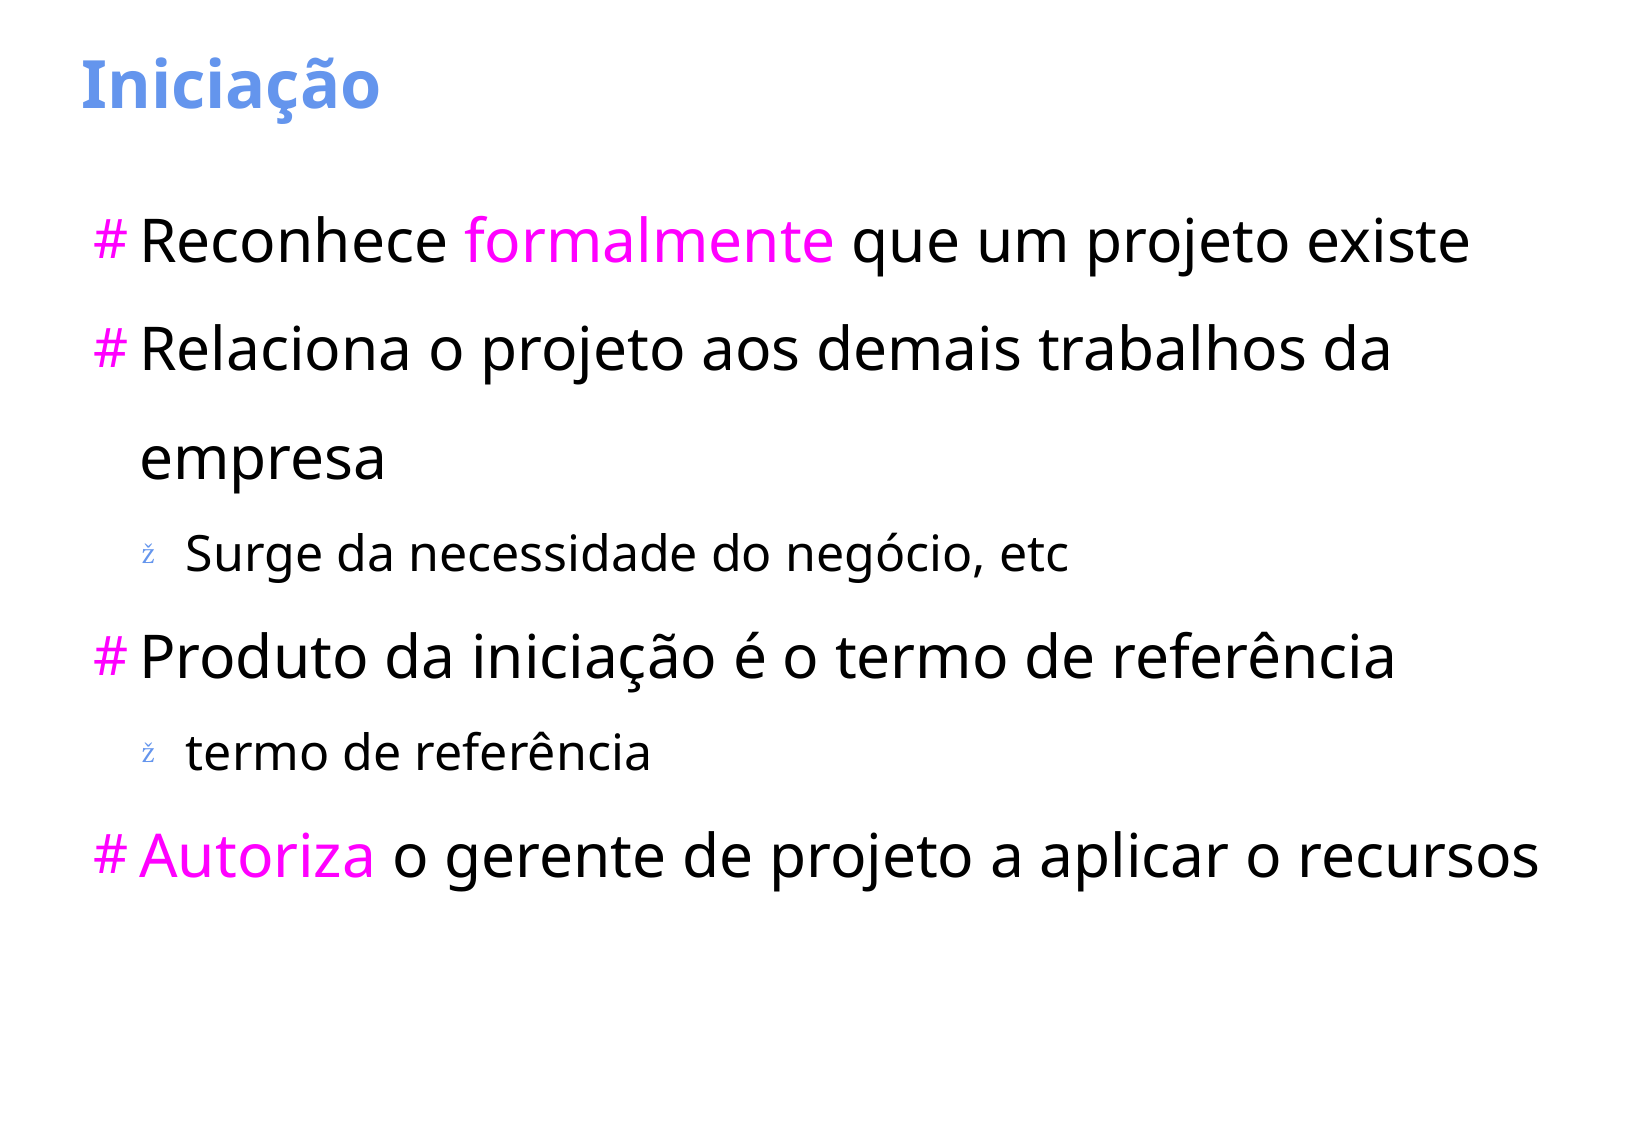

# Iniciação
Reconhece formalmente que um projeto existe
Relaciona o projeto aos demais trabalhos da empresa
Surge da necessidade do negócio, etc
Produto da iniciação é o termo de referência
termo de referência
Autoriza o gerente de projeto a aplicar o recursos